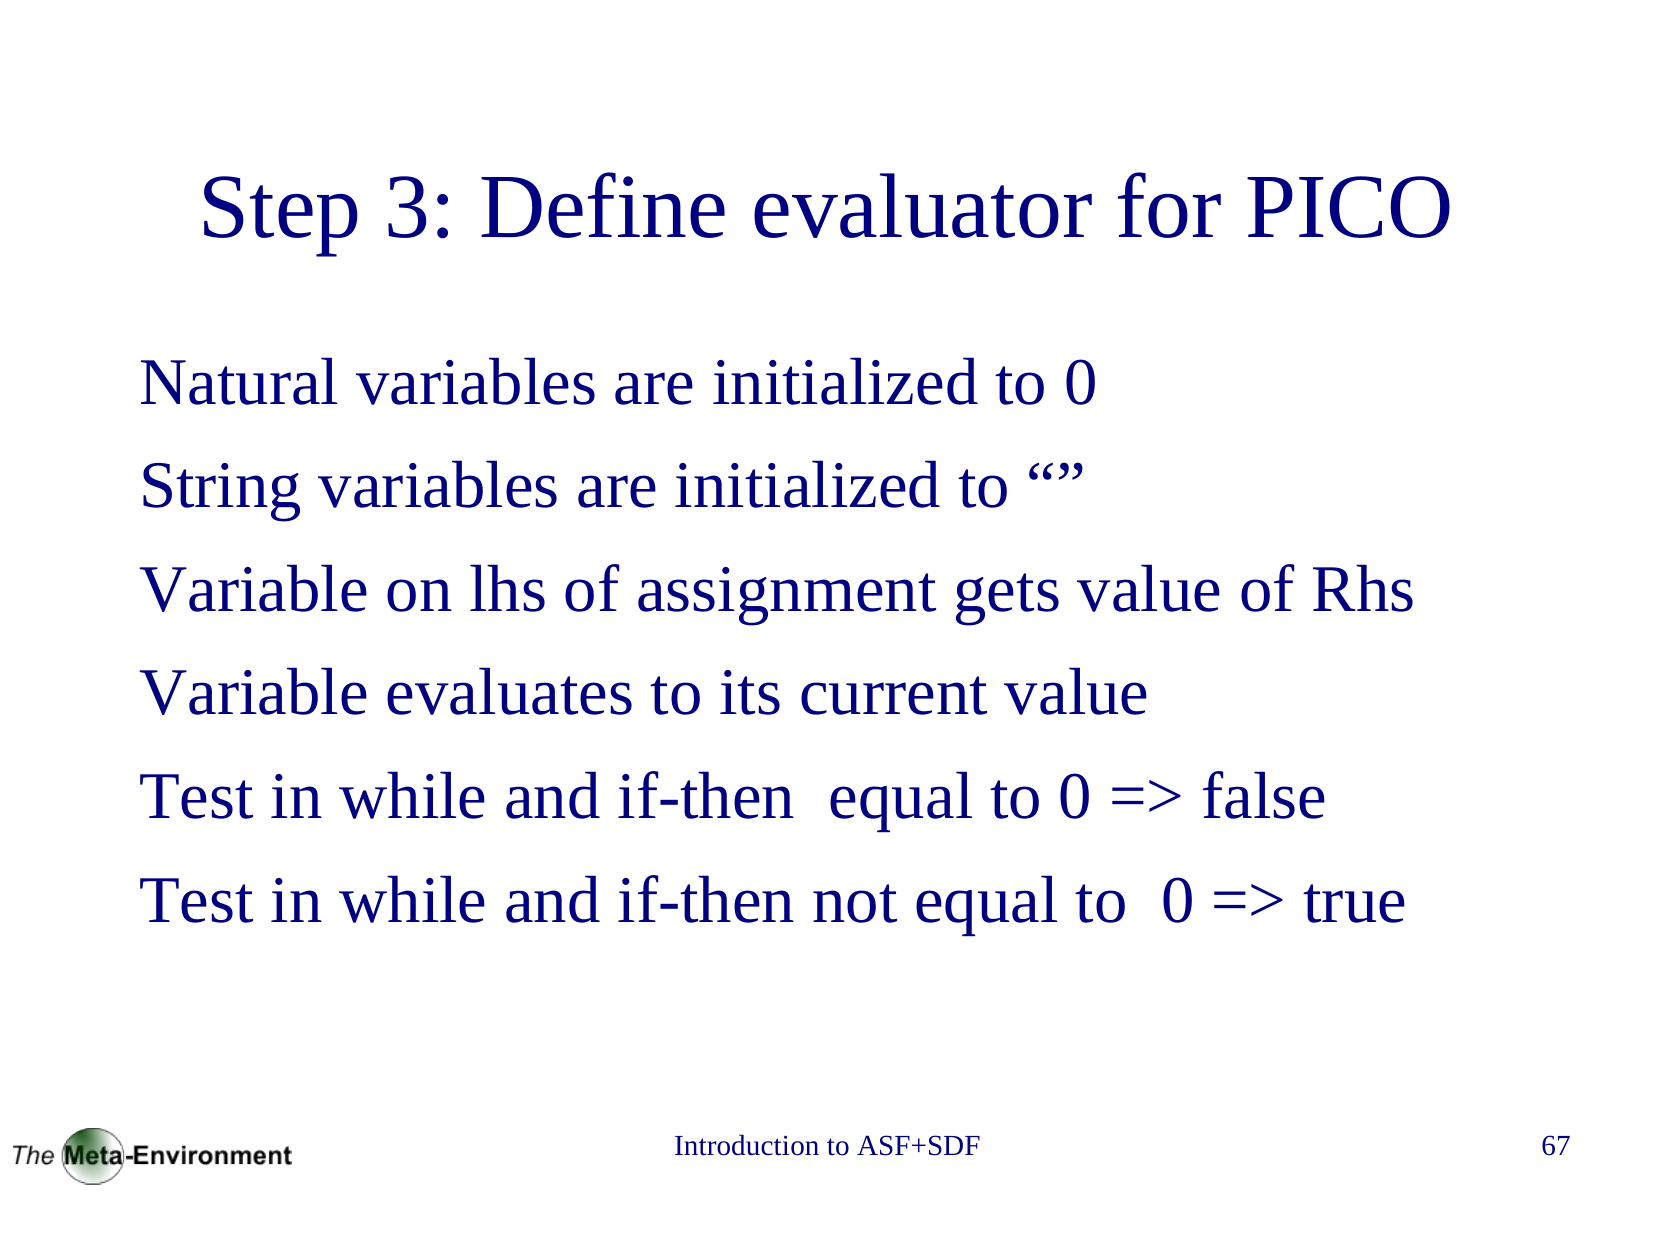

# Step 3: Define evaluator for PICO
Natural variables are initialized to 0
String variables are initialized to “”
Variable on lhs of assignment gets value of Rhs
Variable evaluates to its current value
Test in while and if-then equal to 0 => false
Test in while and if-then not equal to 0 => true
67